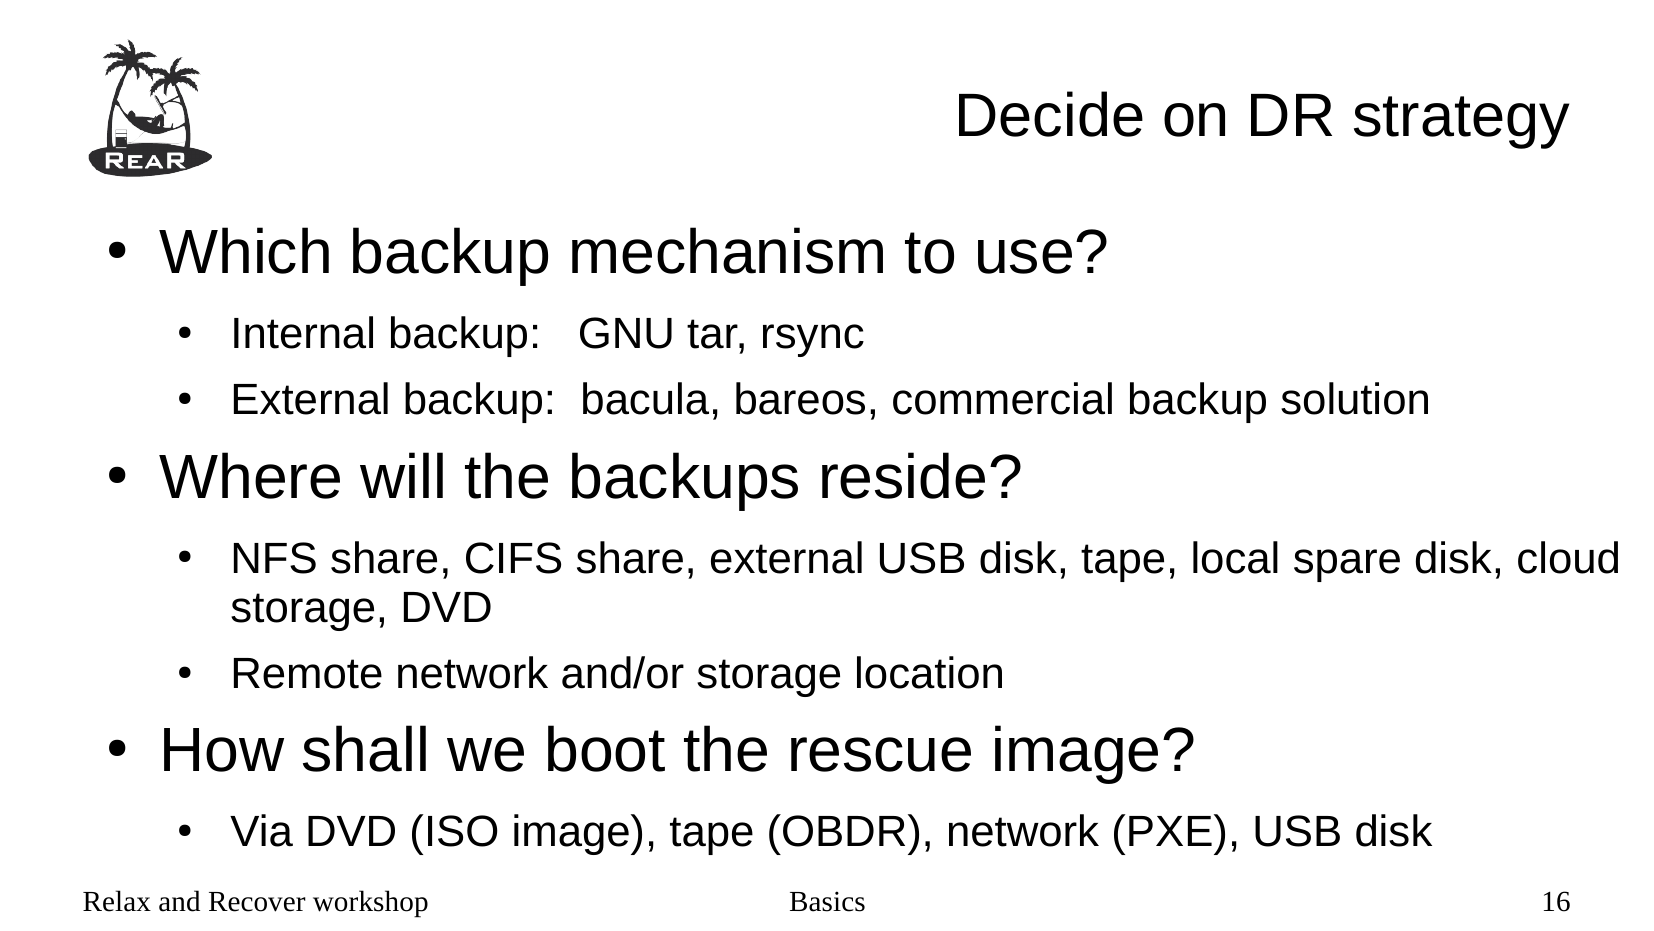

# Decide on DR strategy
Which backup mechanism to use?
Internal backup: GNU tar, rsync
External backup: bacula, bareos, commercial backup solution
Where will the backups reside?
NFS share, CIFS share, external USB disk, tape, local spare disk, cloud storage, DVD
Remote network and/or storage location
How shall we boot the rescue image?
Via DVD (ISO image), tape (OBDR), network (PXE), USB disk
Relax and Recover workshop
Basics
16